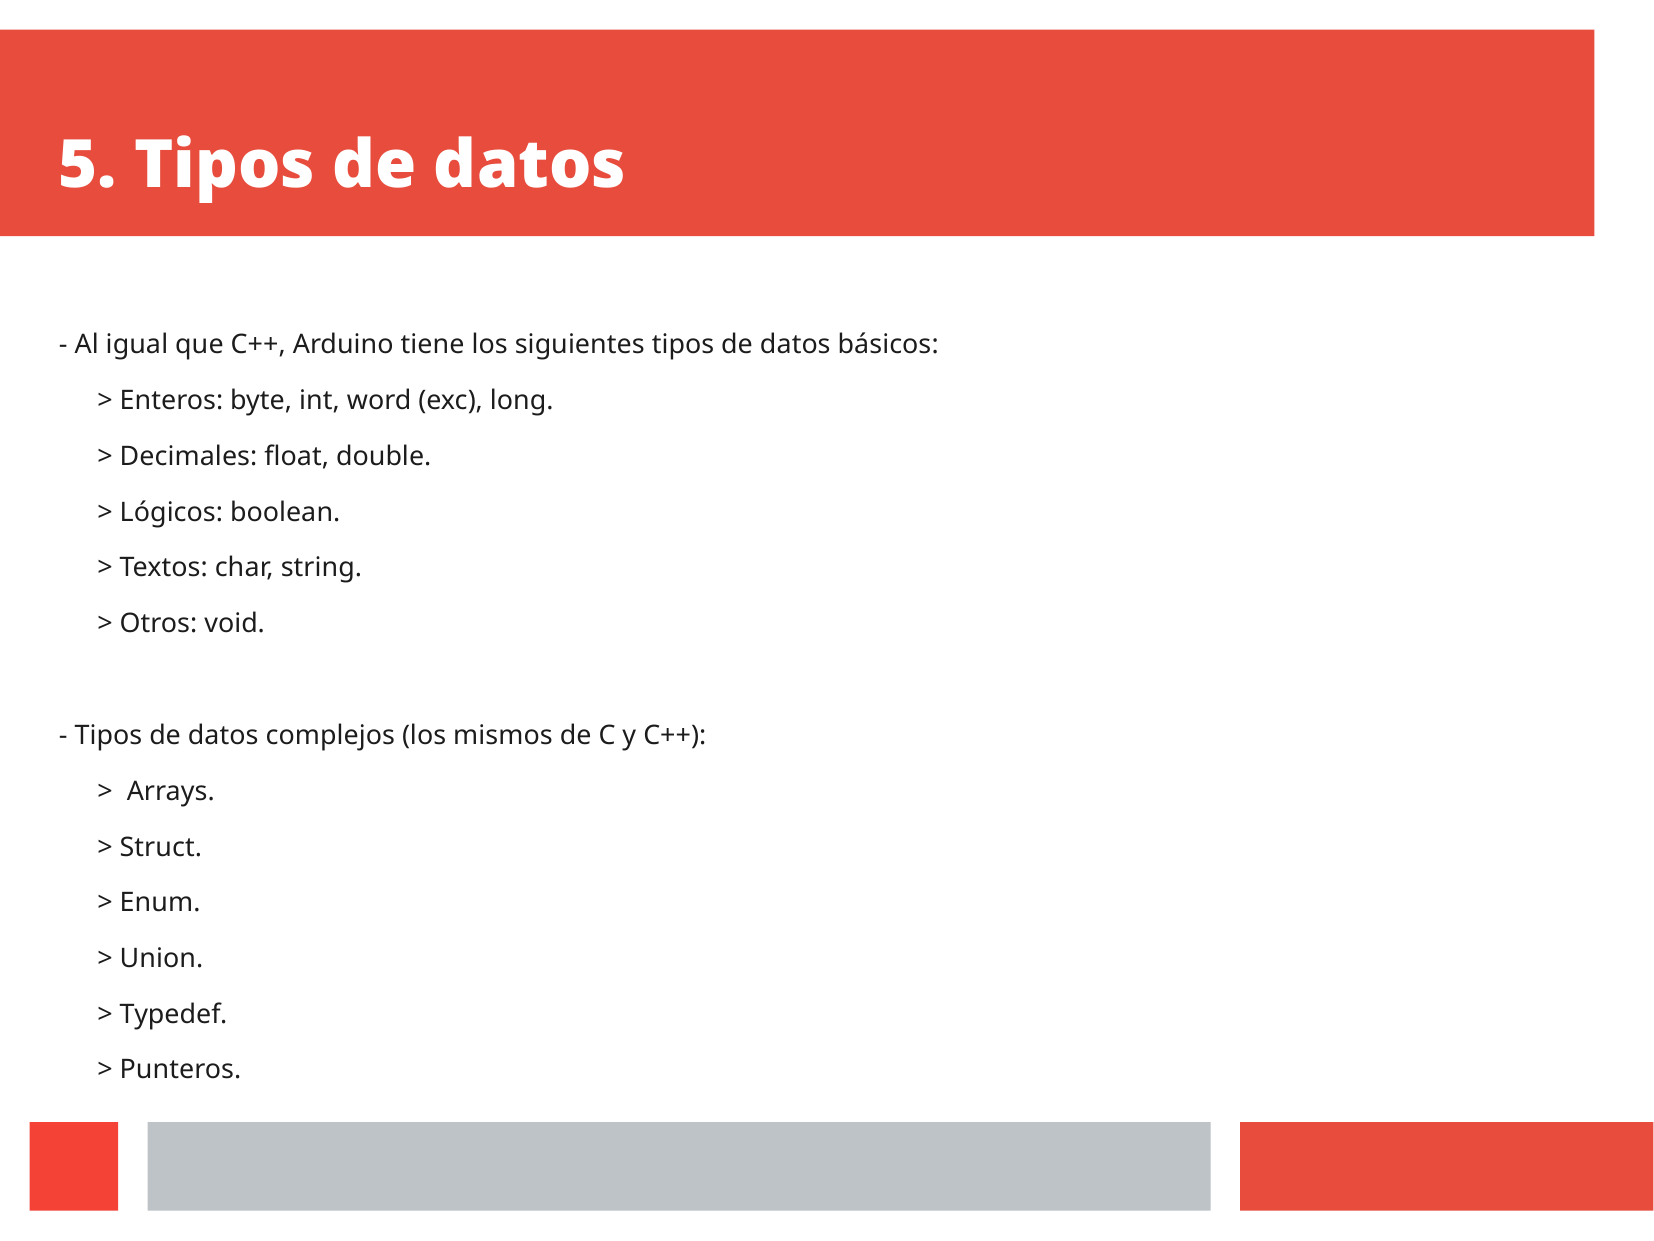

# 5. Tipos de datos
- Al igual que C++, Arduino tiene los siguientes tipos de datos básicos:
> Enteros: byte, int, word (exc), long.
> Decimales: float, double.
> Lógicos: boolean.
> Textos: char, string.
> Otros: void.
- Tipos de datos complejos (los mismos de C y C++):
> Arrays.
> Struct.
> Enum.
> Union.
> Typedef.
> Punteros.